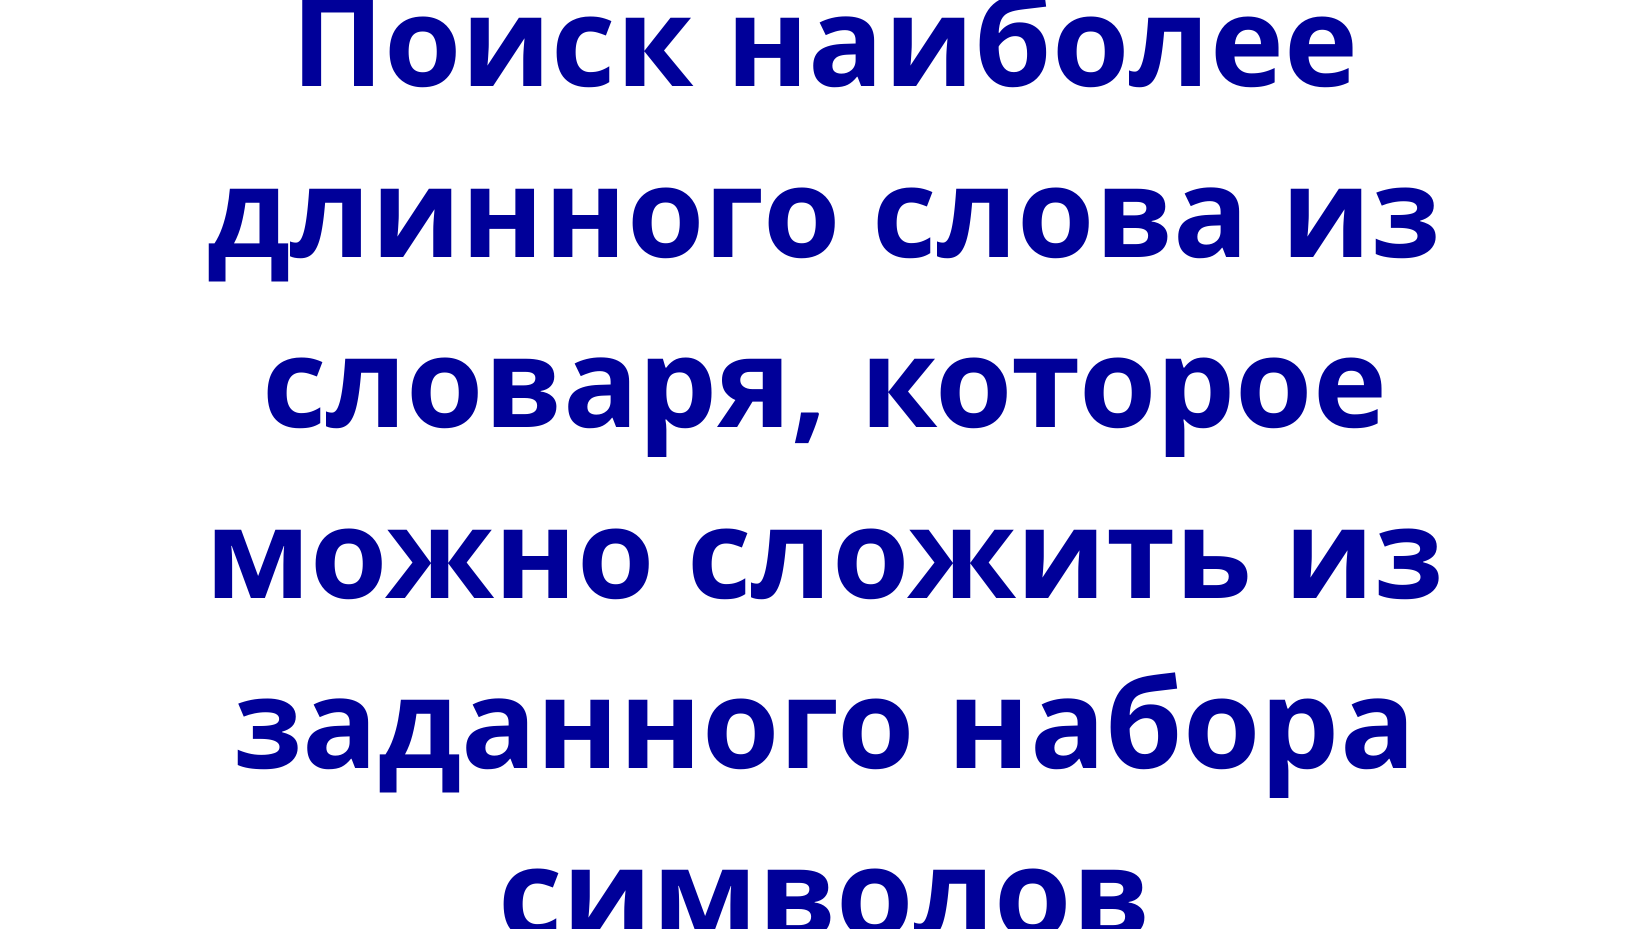

# Поиск наиболее длинного слова из словаря, которое
можно сложить из заданного набора символов